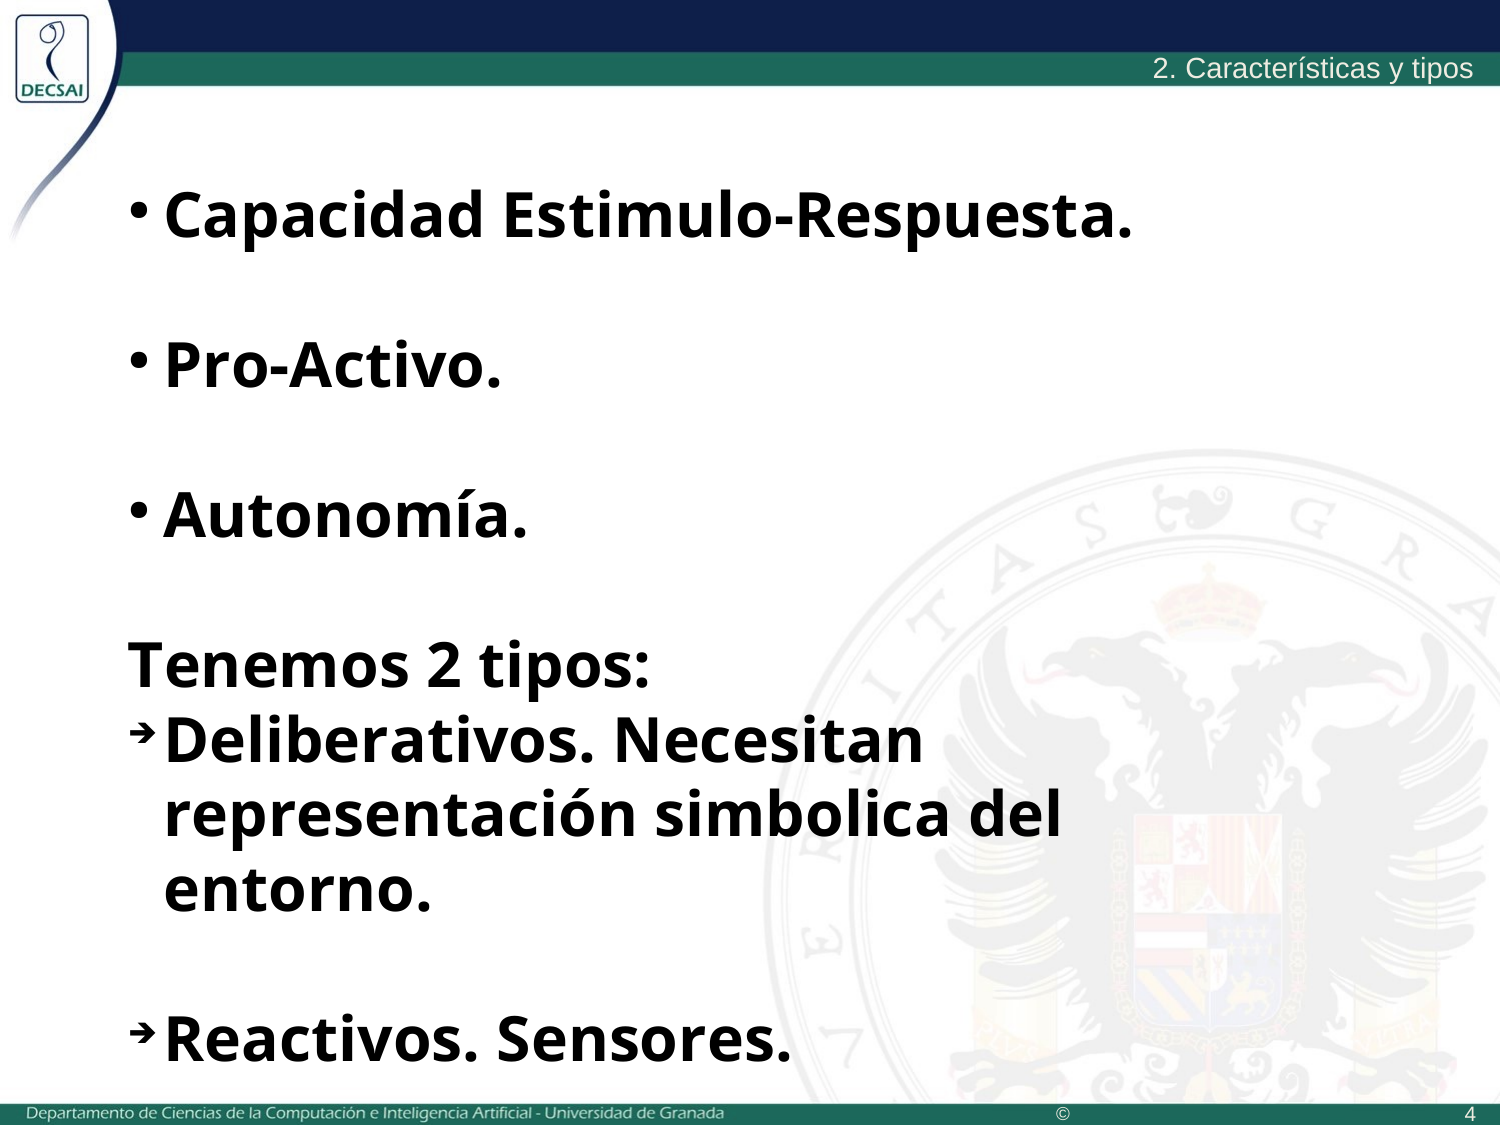

#
2. Características y tipos
Capacidad Estimulo-Respuesta.
Pro-Activo.
Autonomía.
Tenemos 2 tipos:
Deliberativos. Necesitan representación simbolica del entorno.
Reactivos. Sensores.